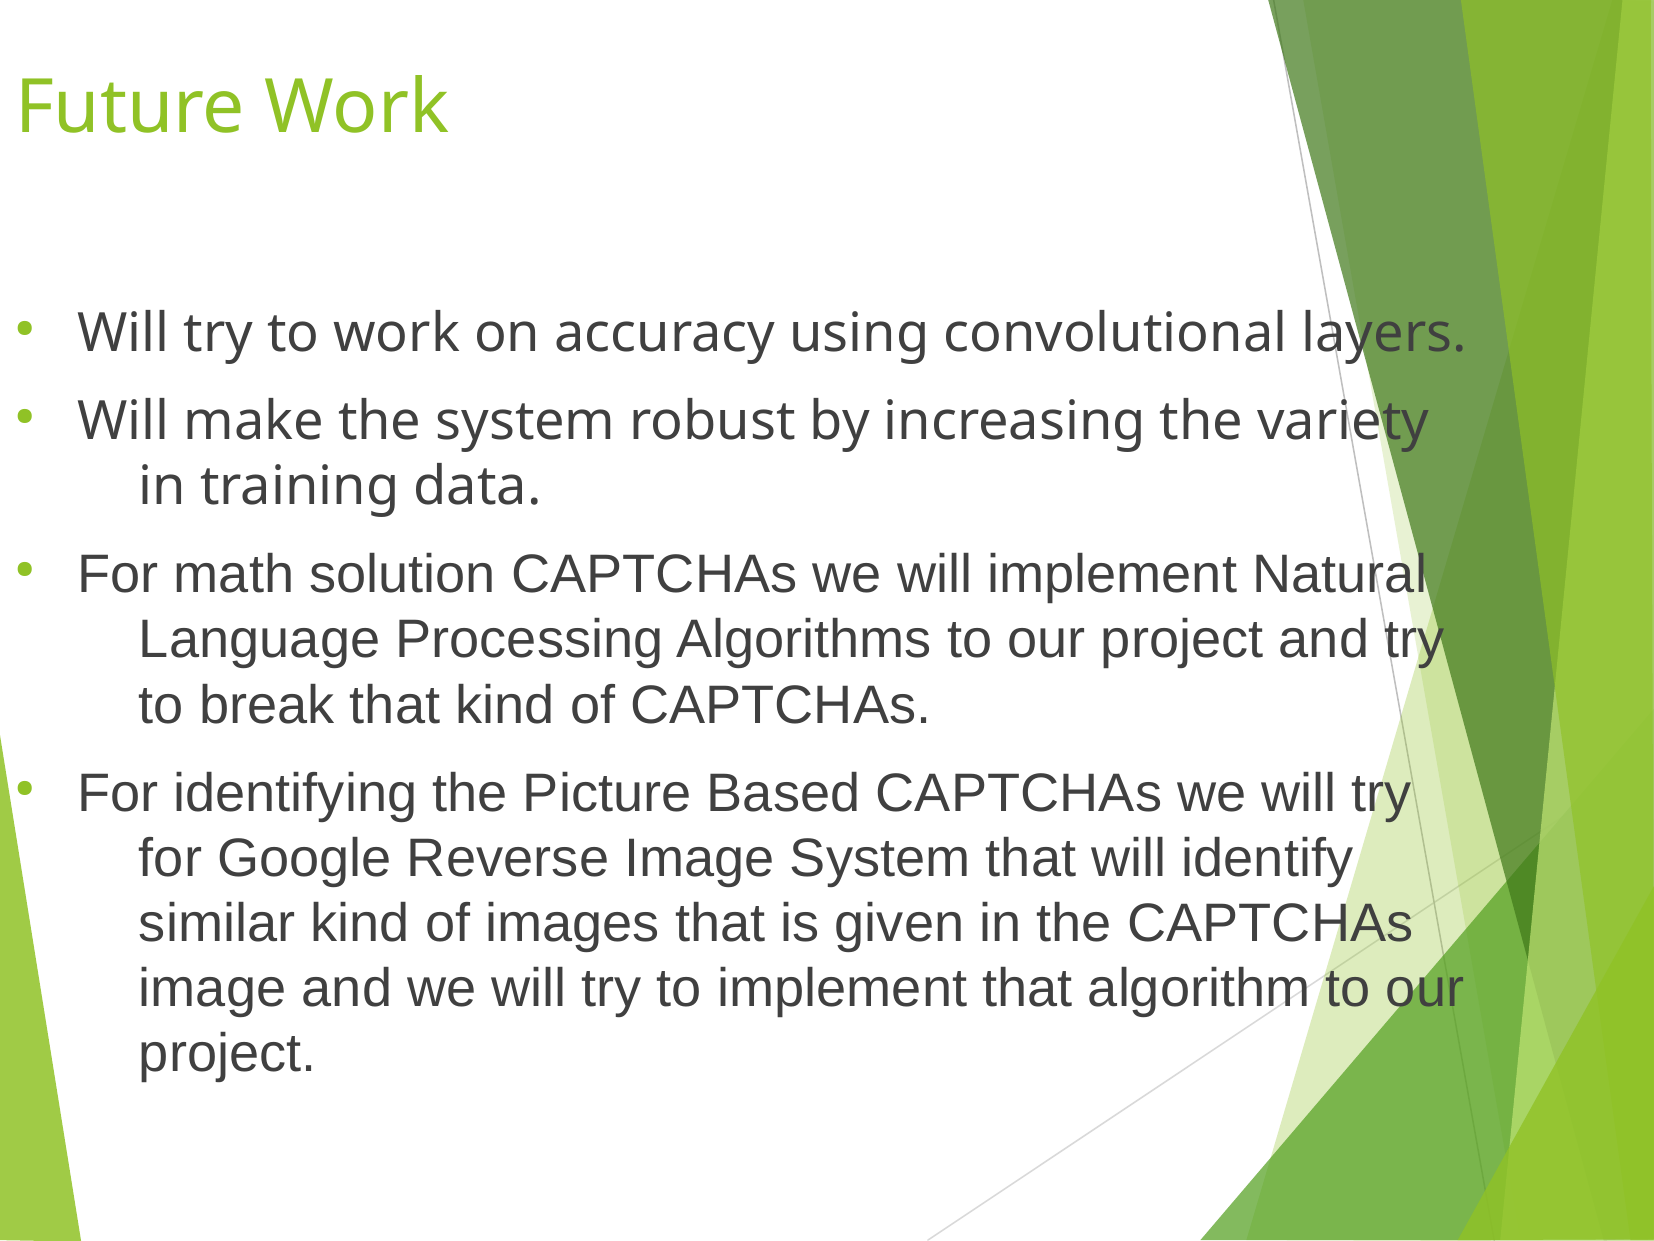

# Future Work
Will try to work on accuracy using convolutional layers.
Will make the system robust by increasing the variety in training data.
For math solution CAPTCHAs we will implement Natural Language Processing Algorithms to our project and try to break that kind of CAPTCHAs.
For identifying the Picture Based CAPTCHAs we will try for Google Reverse Image System that will identify similar kind of images that is given in the CAPTCHAs image and we will try to implement that algorithm to our project.